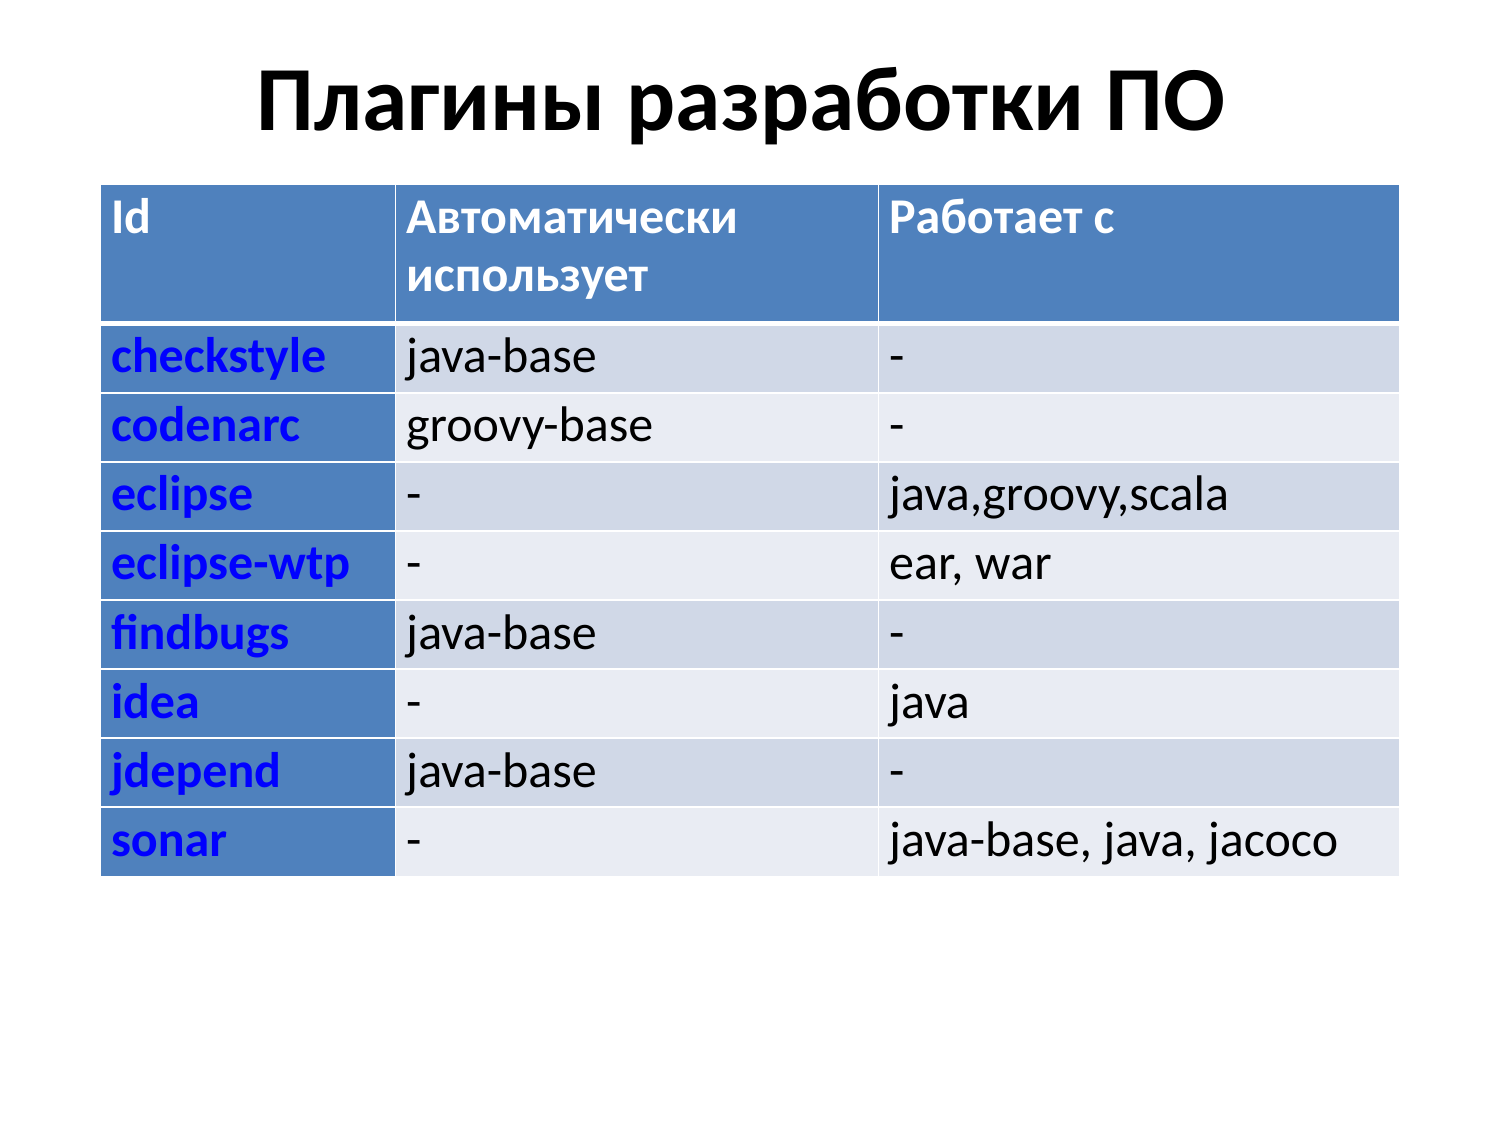

# Плагины разработки ПО
| Id | Автоматически использует | Работает с |
| --- | --- | --- |
| checkstyle | java-base | - |
| codenarc | groovy-base | - |
| eclipse | - | java,groovy,scala |
| eclipse-wtp | - | ear, war |
| findbugs | java-base | - |
| idea | - | java |
| jdepend | java-base | - |
| sonar | - | java-base, java, jacoco |